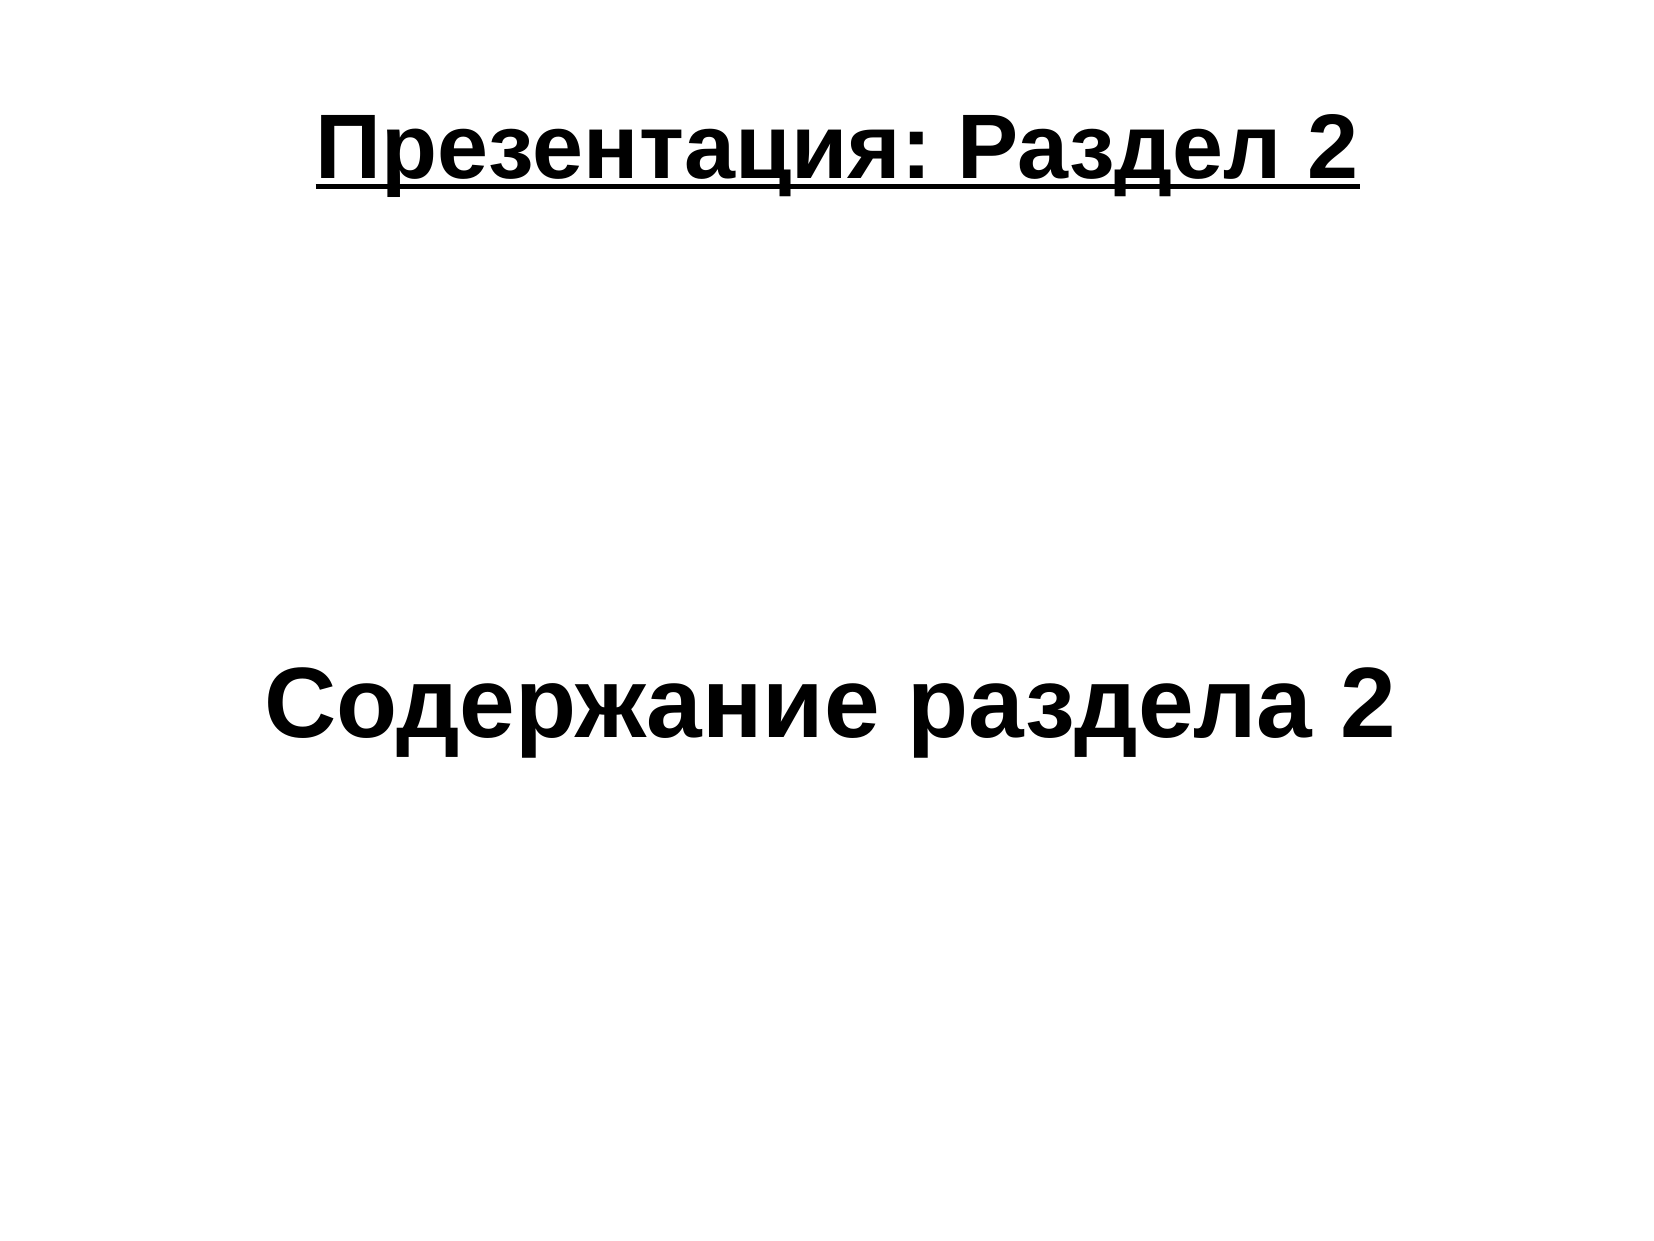

# Презентация: Раздел 2
Содержание раздела 2
Александр Дымо <alexander@linguistics.mk.ua> Как делать презентацию. НУК, 21.11.2008